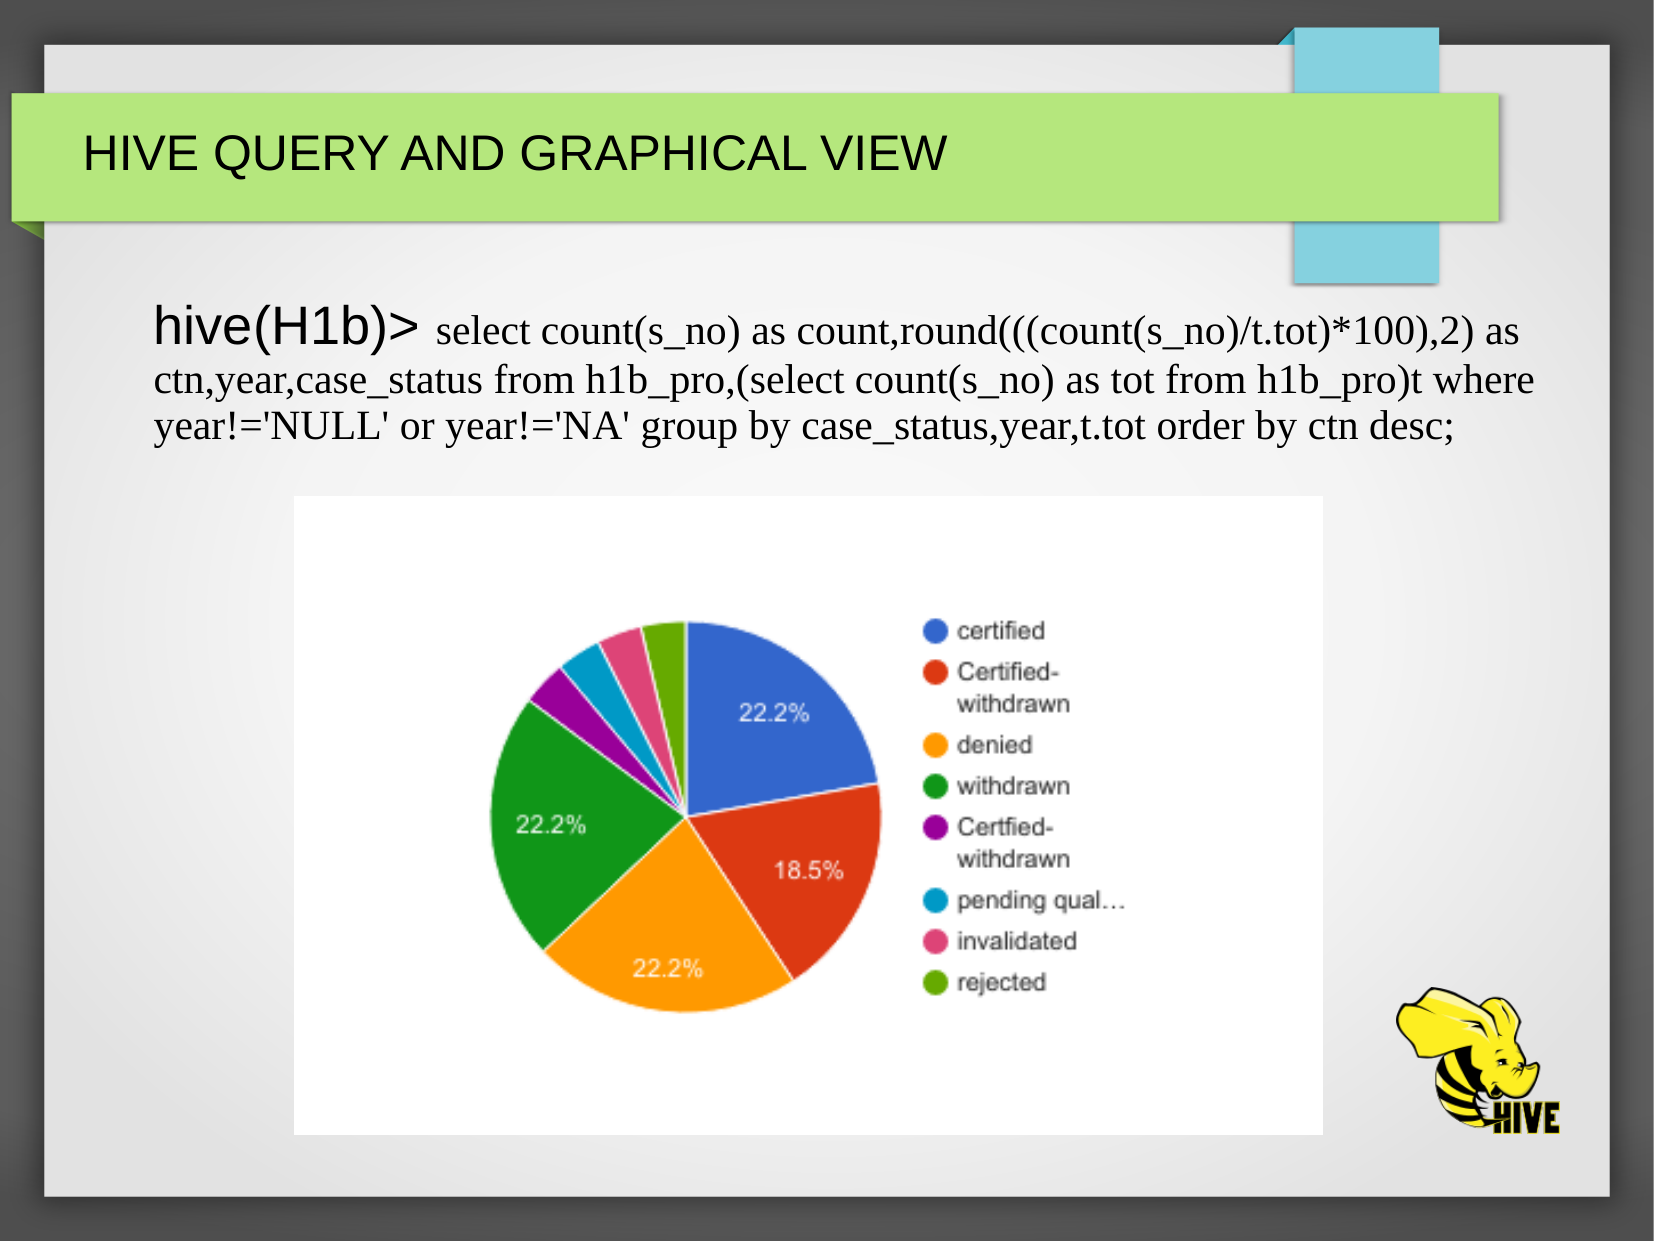

# HIVE QUERY AND GRAPHICAL VIEW
hive(H1b)> select count(s_no) as count,round(((count(s_no)/t.tot)*100),2) as ctn,year,case_status from h1b_pro,(select count(s_no) as tot from h1b_pro)t where year!='NULL' or year!='NA' group by case_status,year,t.tot order by ctn desc;